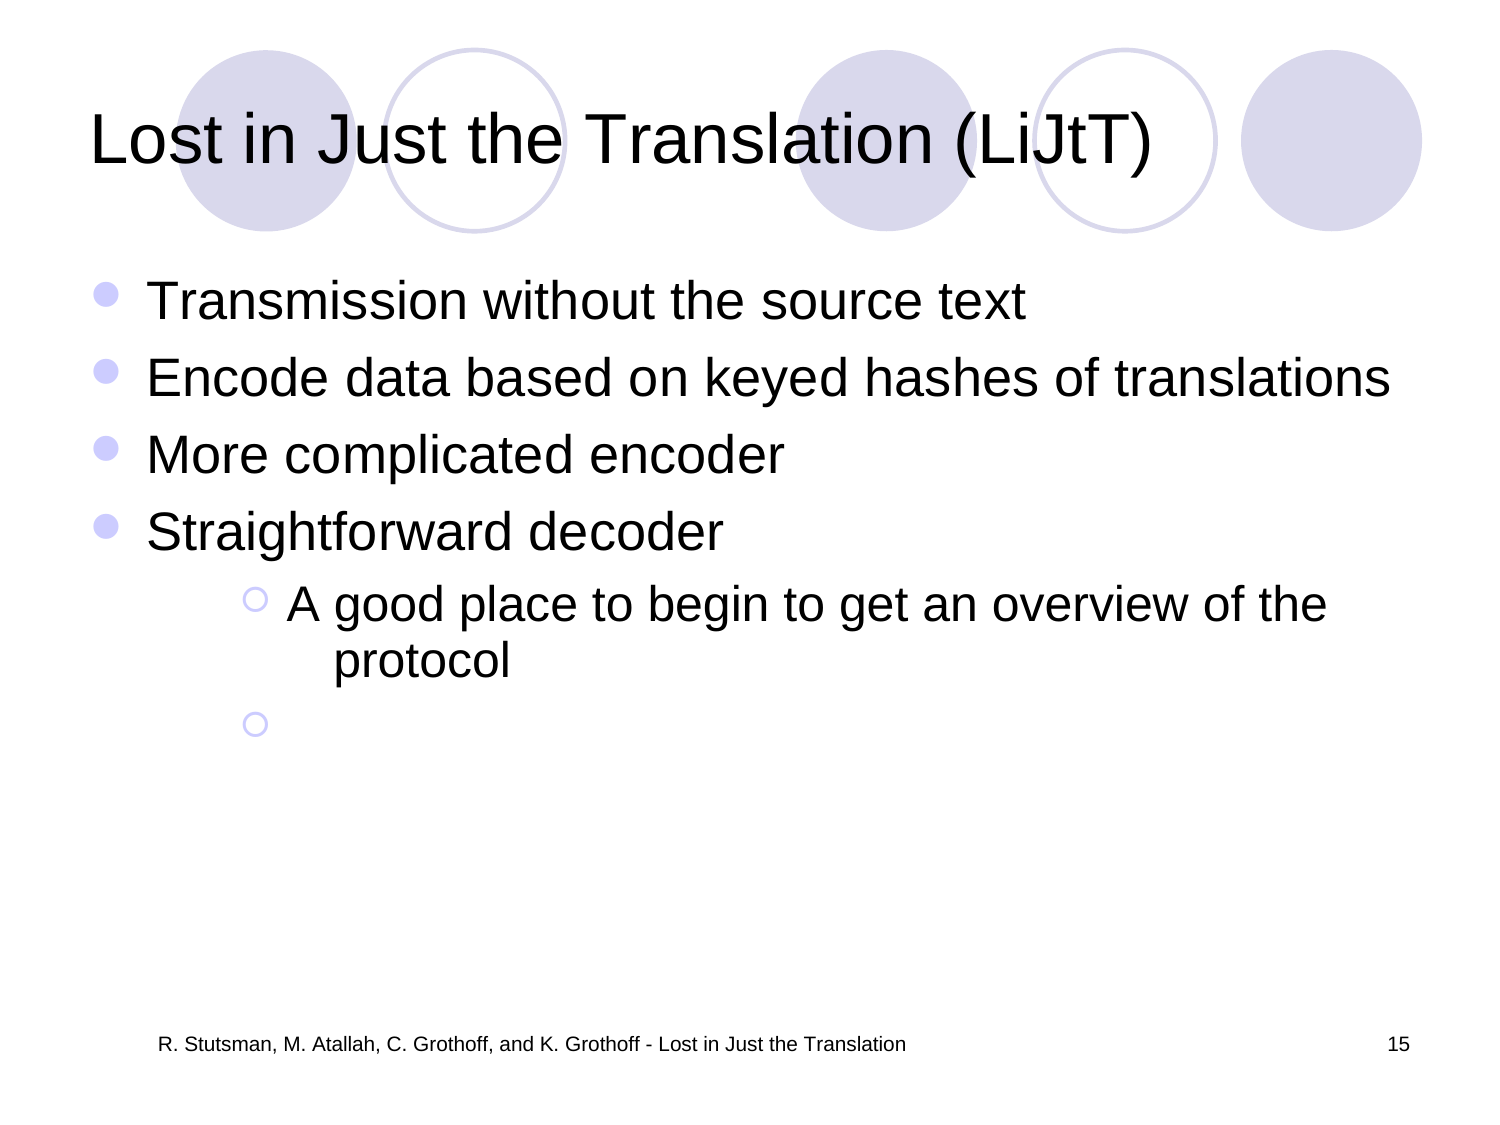

# Lost in Just the Translation (LiJtT)
Transmission without the source text
Encode data based on keyed hashes of translations
More complicated encoder
Straightforward decoder
A good place to begin to get an overview of the protocol
R. Stutsman, M. Atallah, C. Grothoff, and K. Grothoff - Lost in Just the Translation
15